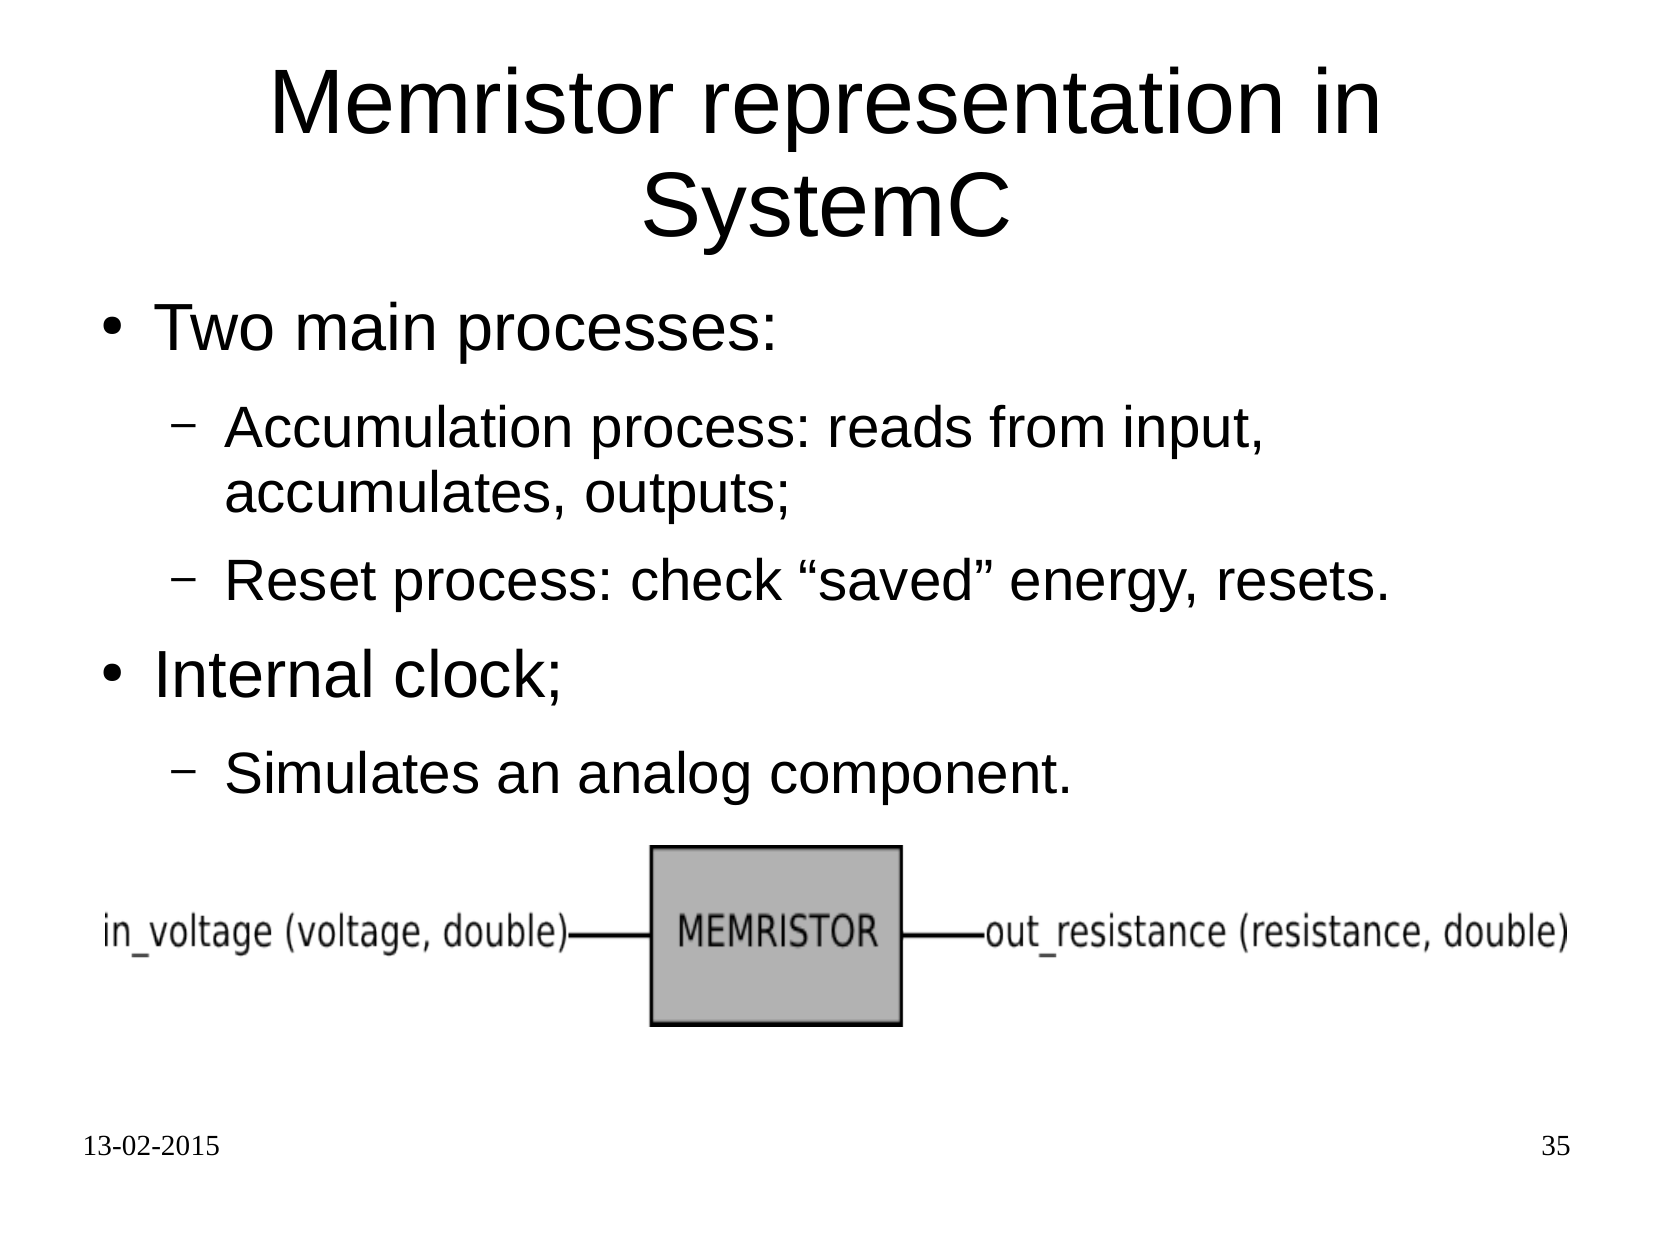

# Memristor representation in SystemC
Two main processes:
Accumulation process: reads from input, accumulates, outputs;
Reset process: check “saved” energy, resets.
Internal clock;
Simulates an analog component.
13-02-2015
35